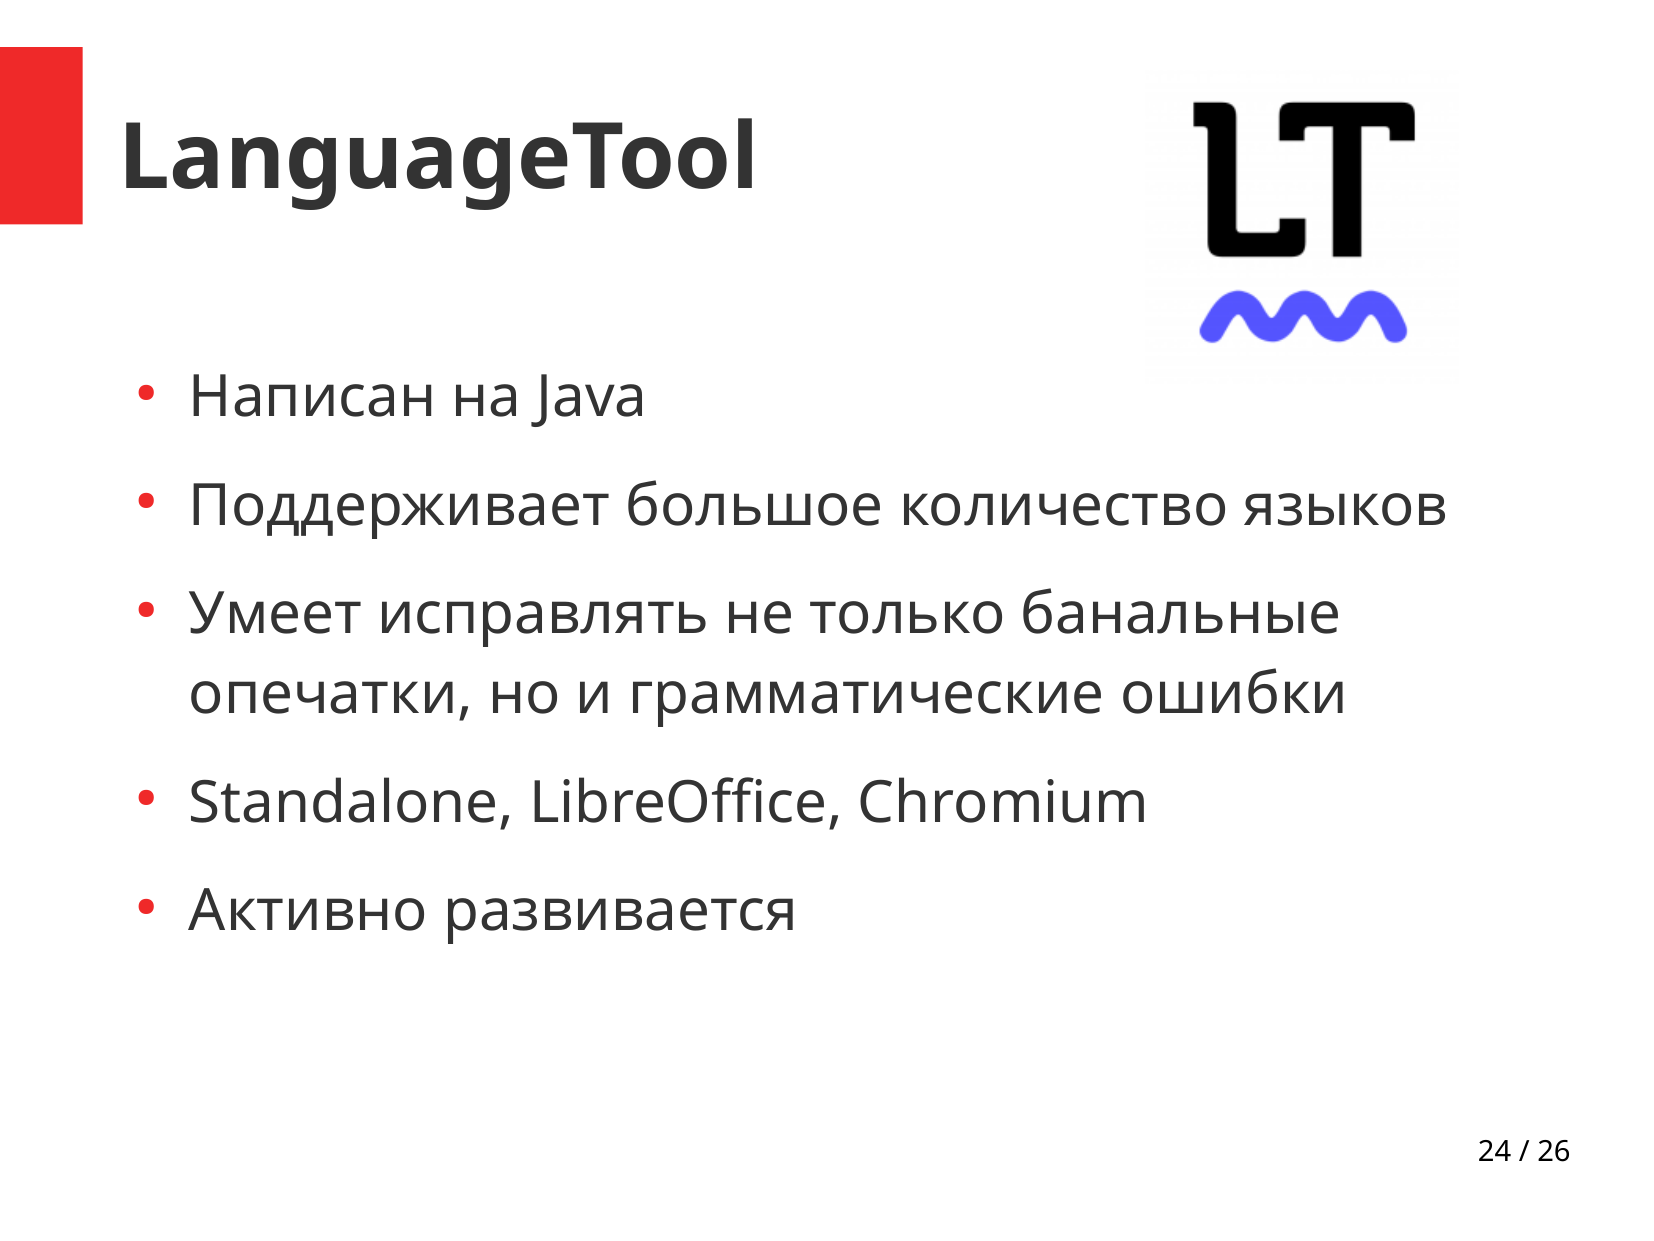

# LanguageTool
Написан на Java
Поддерживает большое количество языков
Умеет исправлять не только банальные опечатки, но и грамматические ошибки
Standalone, LibreOffice, Chromium
Активно развивается
24